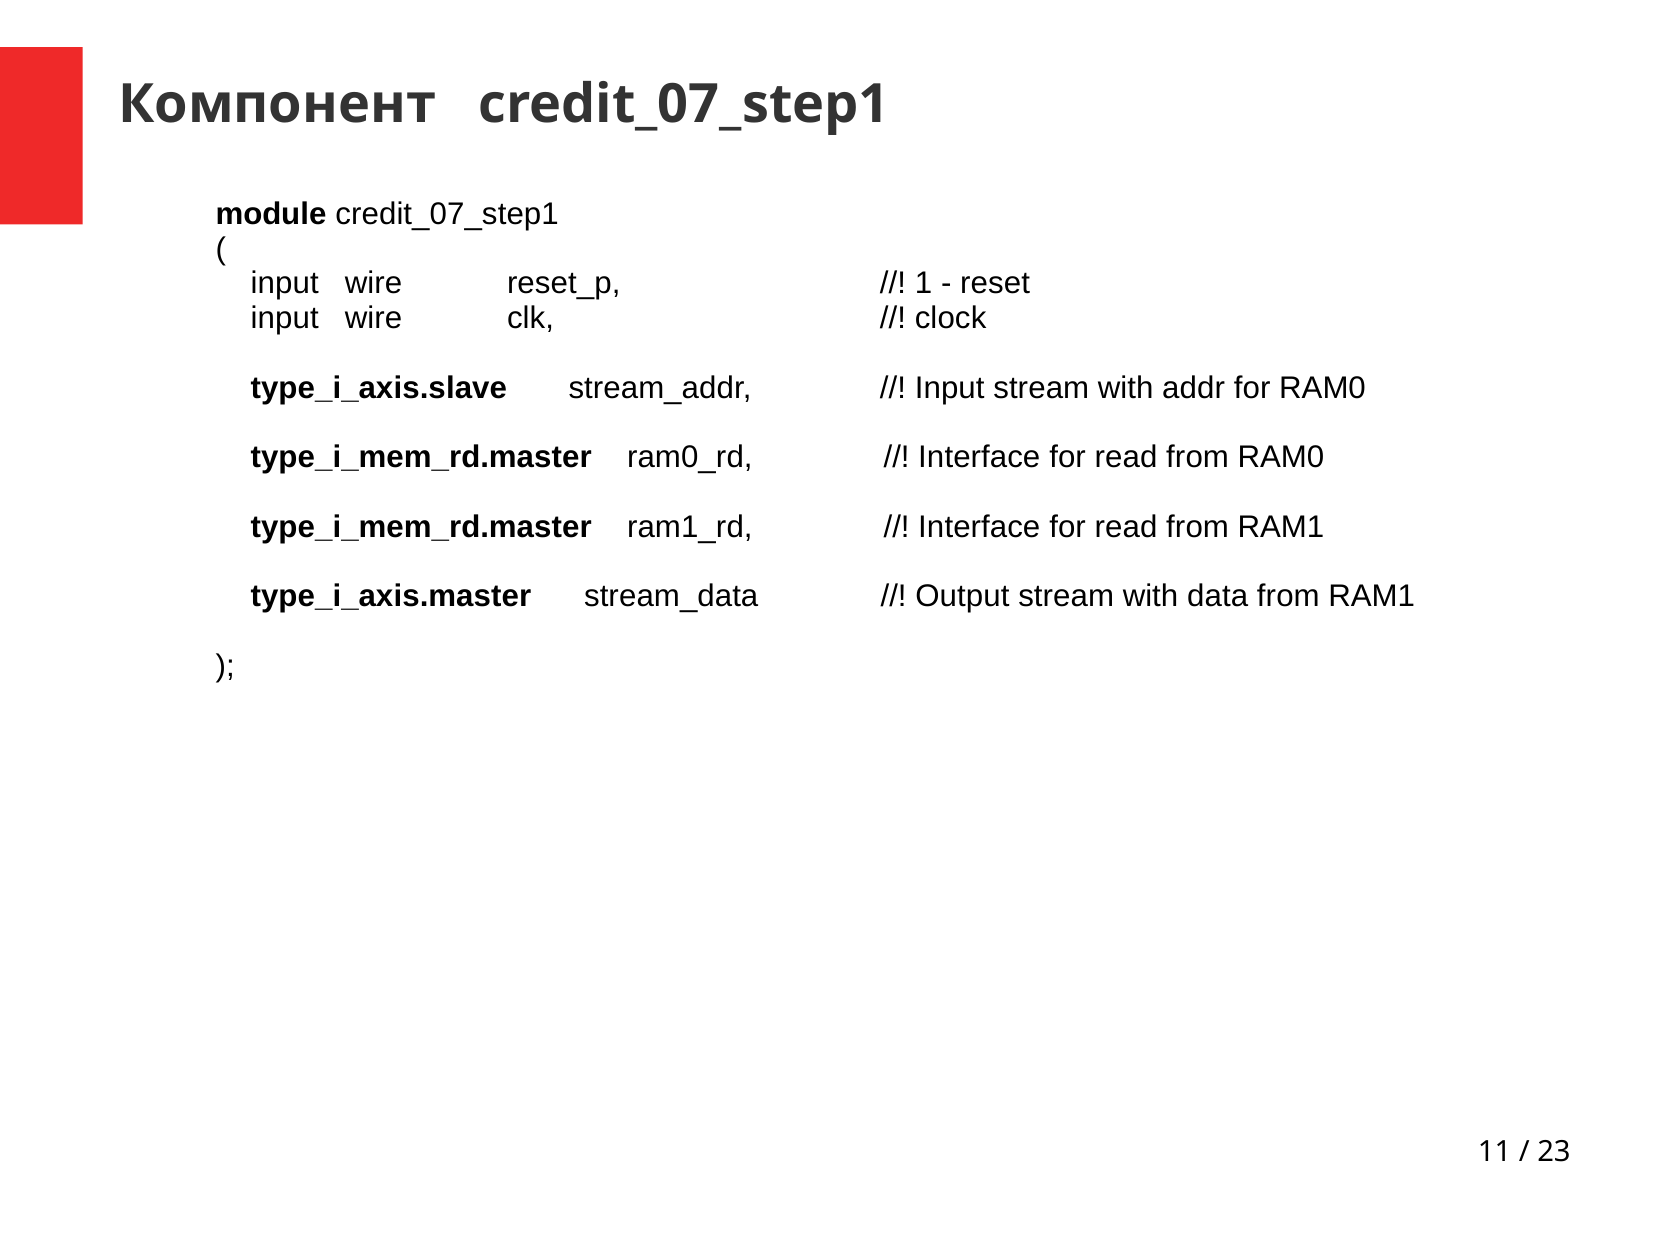

# Компонент credit_07_step1
module credit_07_step1
(
 input wire reset_p, 				//! 1 - reset
 input wire clk, 				//! clock
 type_i_axis.slave stream_addr, 	//! Input stream with addr for RAM0
 type_i_mem_rd.master ram0_rd, //! Interface for read from RAM0
 type_i_mem_rd.master ram1_rd, //! Interface for read from RAM1
 type_i_axis.master stream_data //! Output stream with data from RAM1
);
11